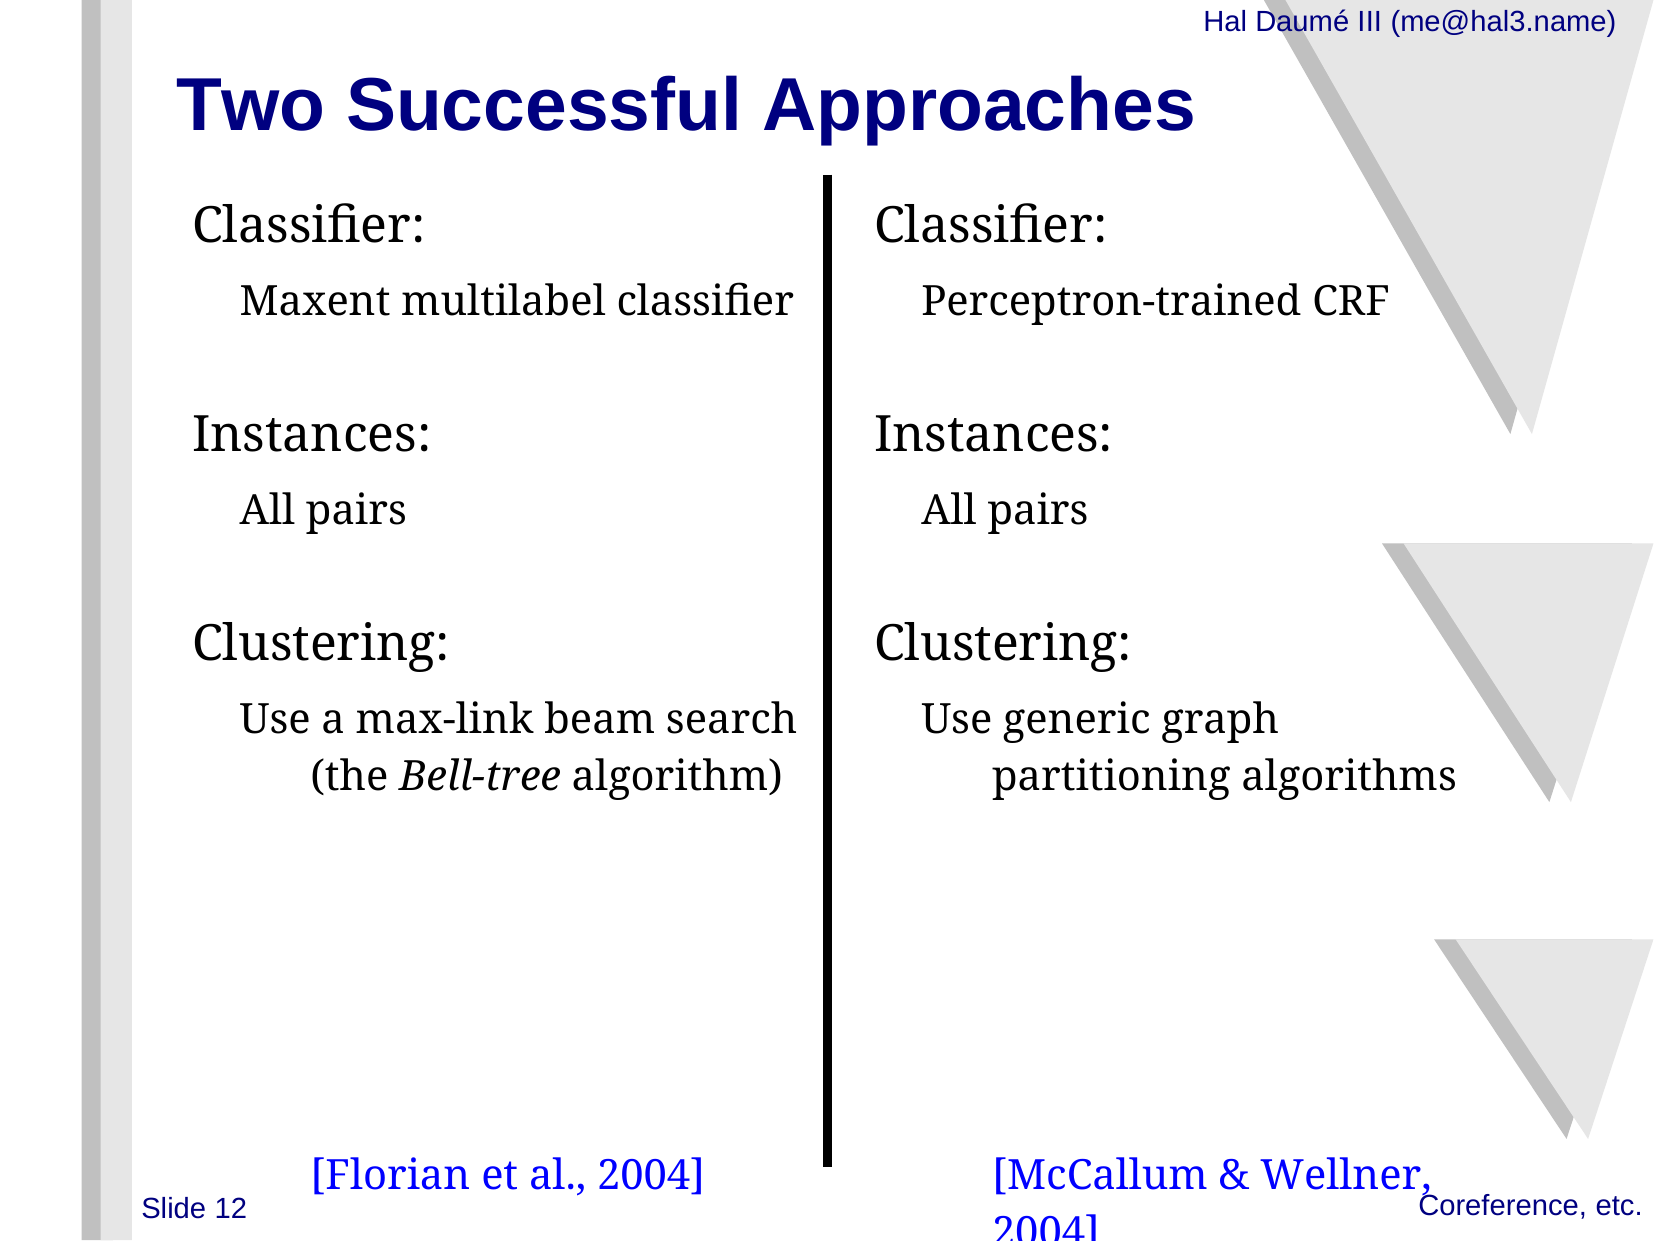

# Two Successful Approaches
Classifier:
Maxent multilabel classifier
Instances:
All pairs
Clustering:
Use a max-link beam search (the Bell-tree algorithm)
[Florian et al., 2004]
Classifier:
Perceptron-trained CRF
Instances:
All pairs
Clustering:
Use generic graph partitioning algorithms
[McCallum & Wellner, 2004]